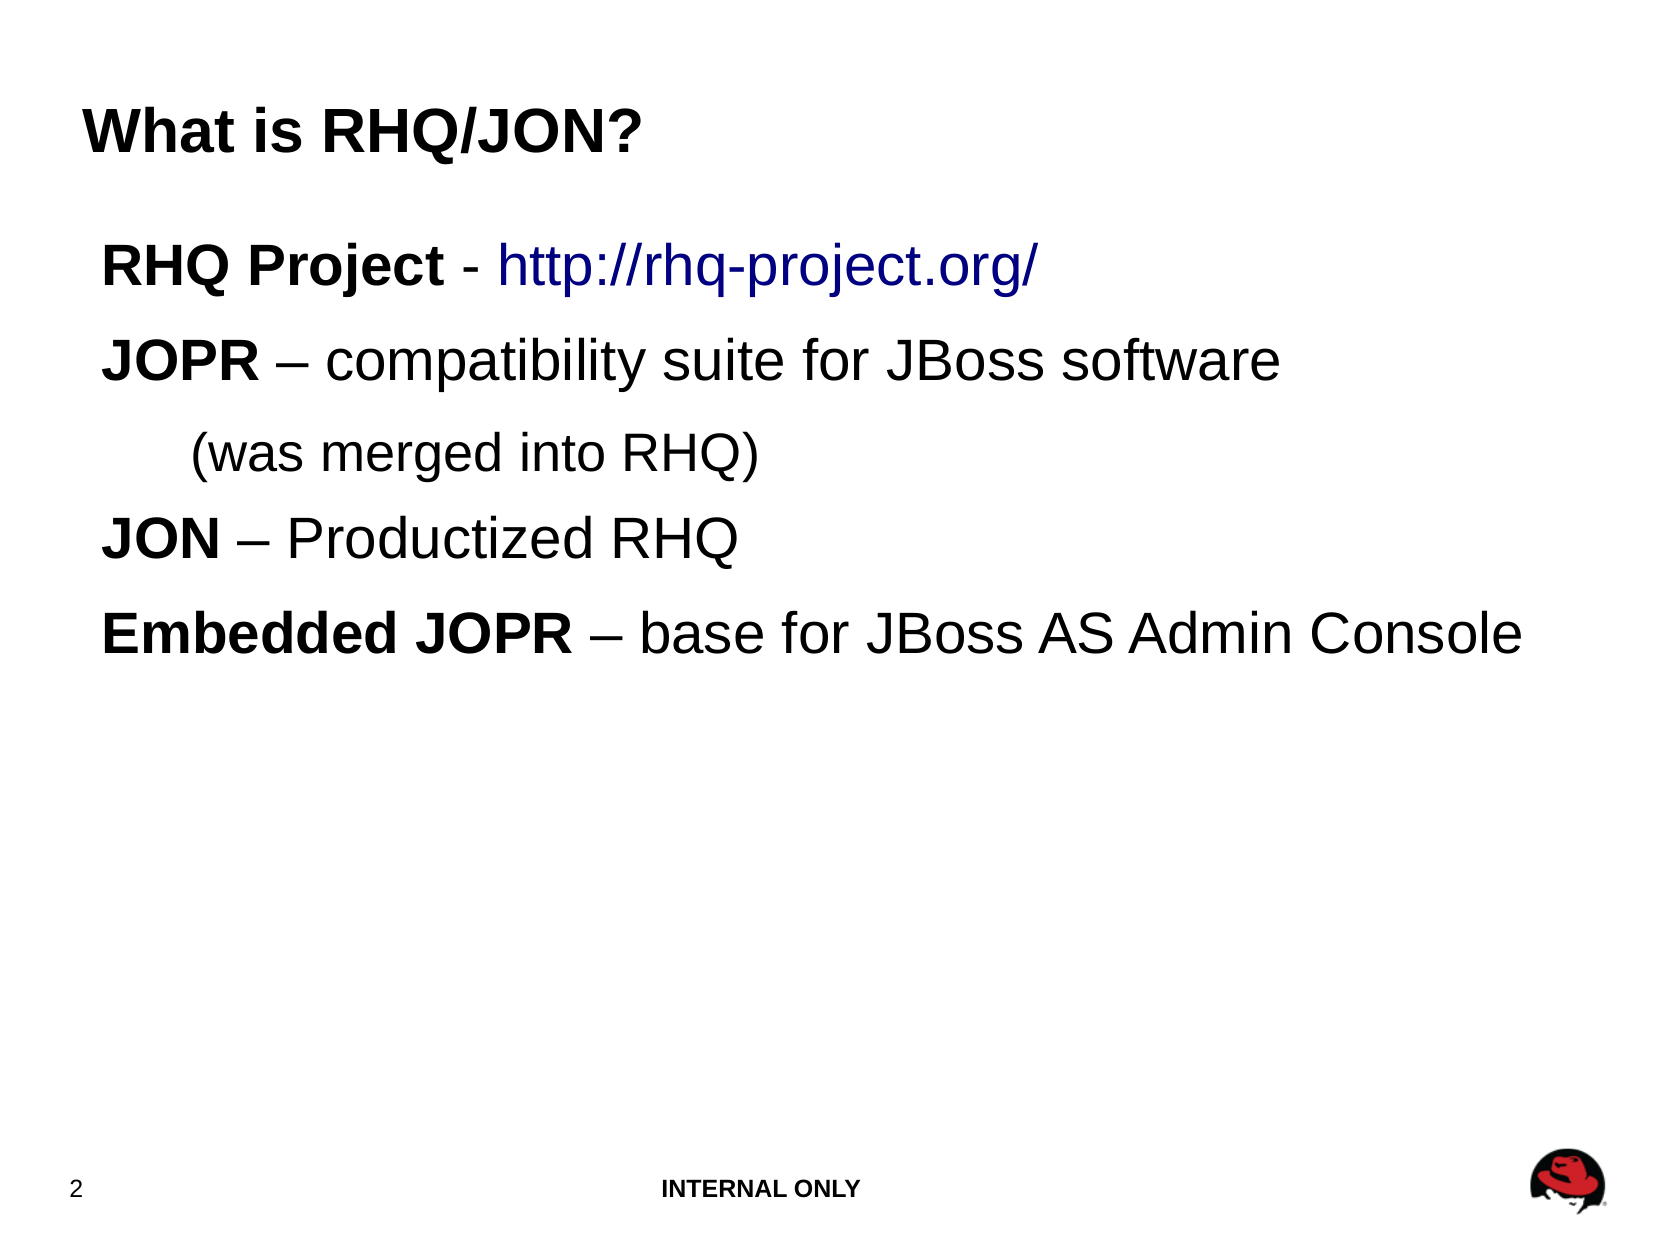

# What is RHQ/JON?
RHQ Project - http://rhq-project.org/
JOPR – compatibility suite for JBoss software
 (was merged into RHQ)
JON – Productized RHQ
Embedded JOPR – base for JBoss AS Admin Console